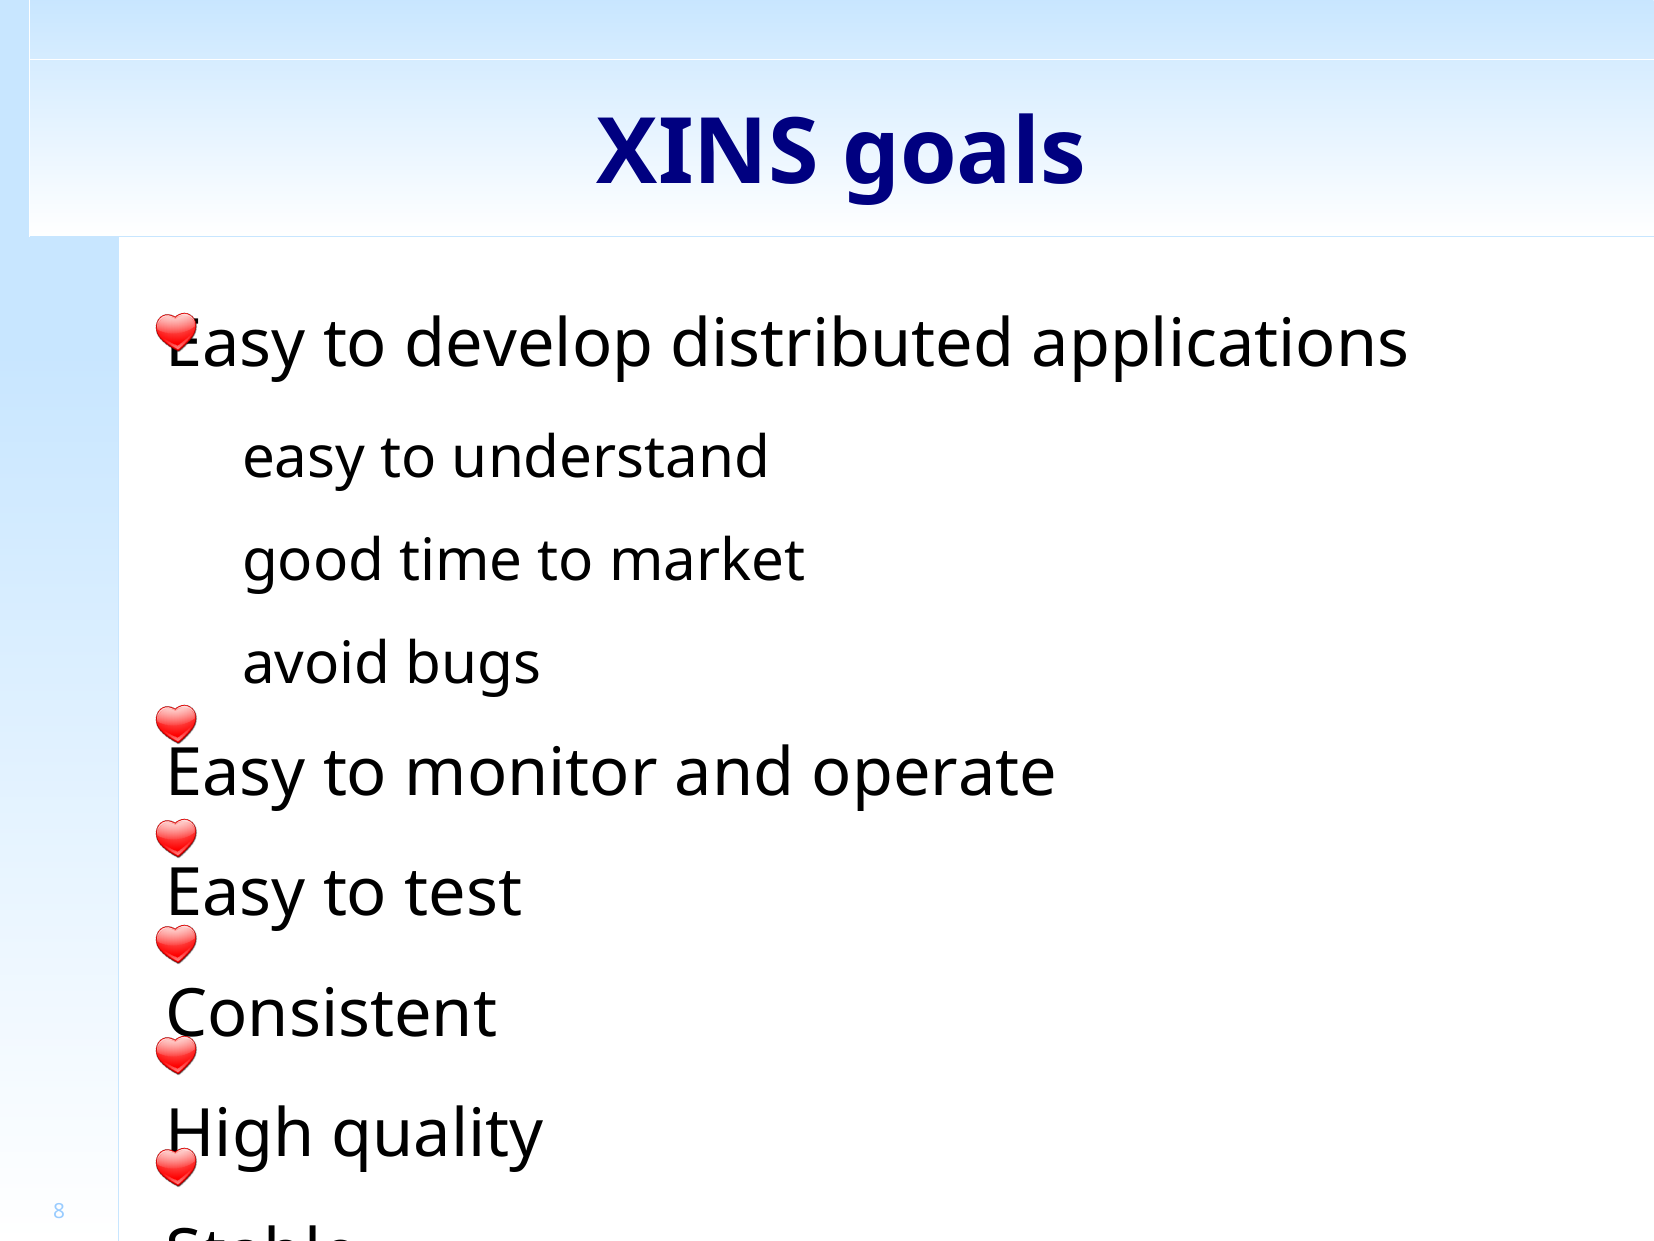

# XINS goals
Easy to develop distributed applications
easy to understand
good time to market
avoid bugs
Easy to monitor and operate
Easy to test
Consistent
High quality
Stable